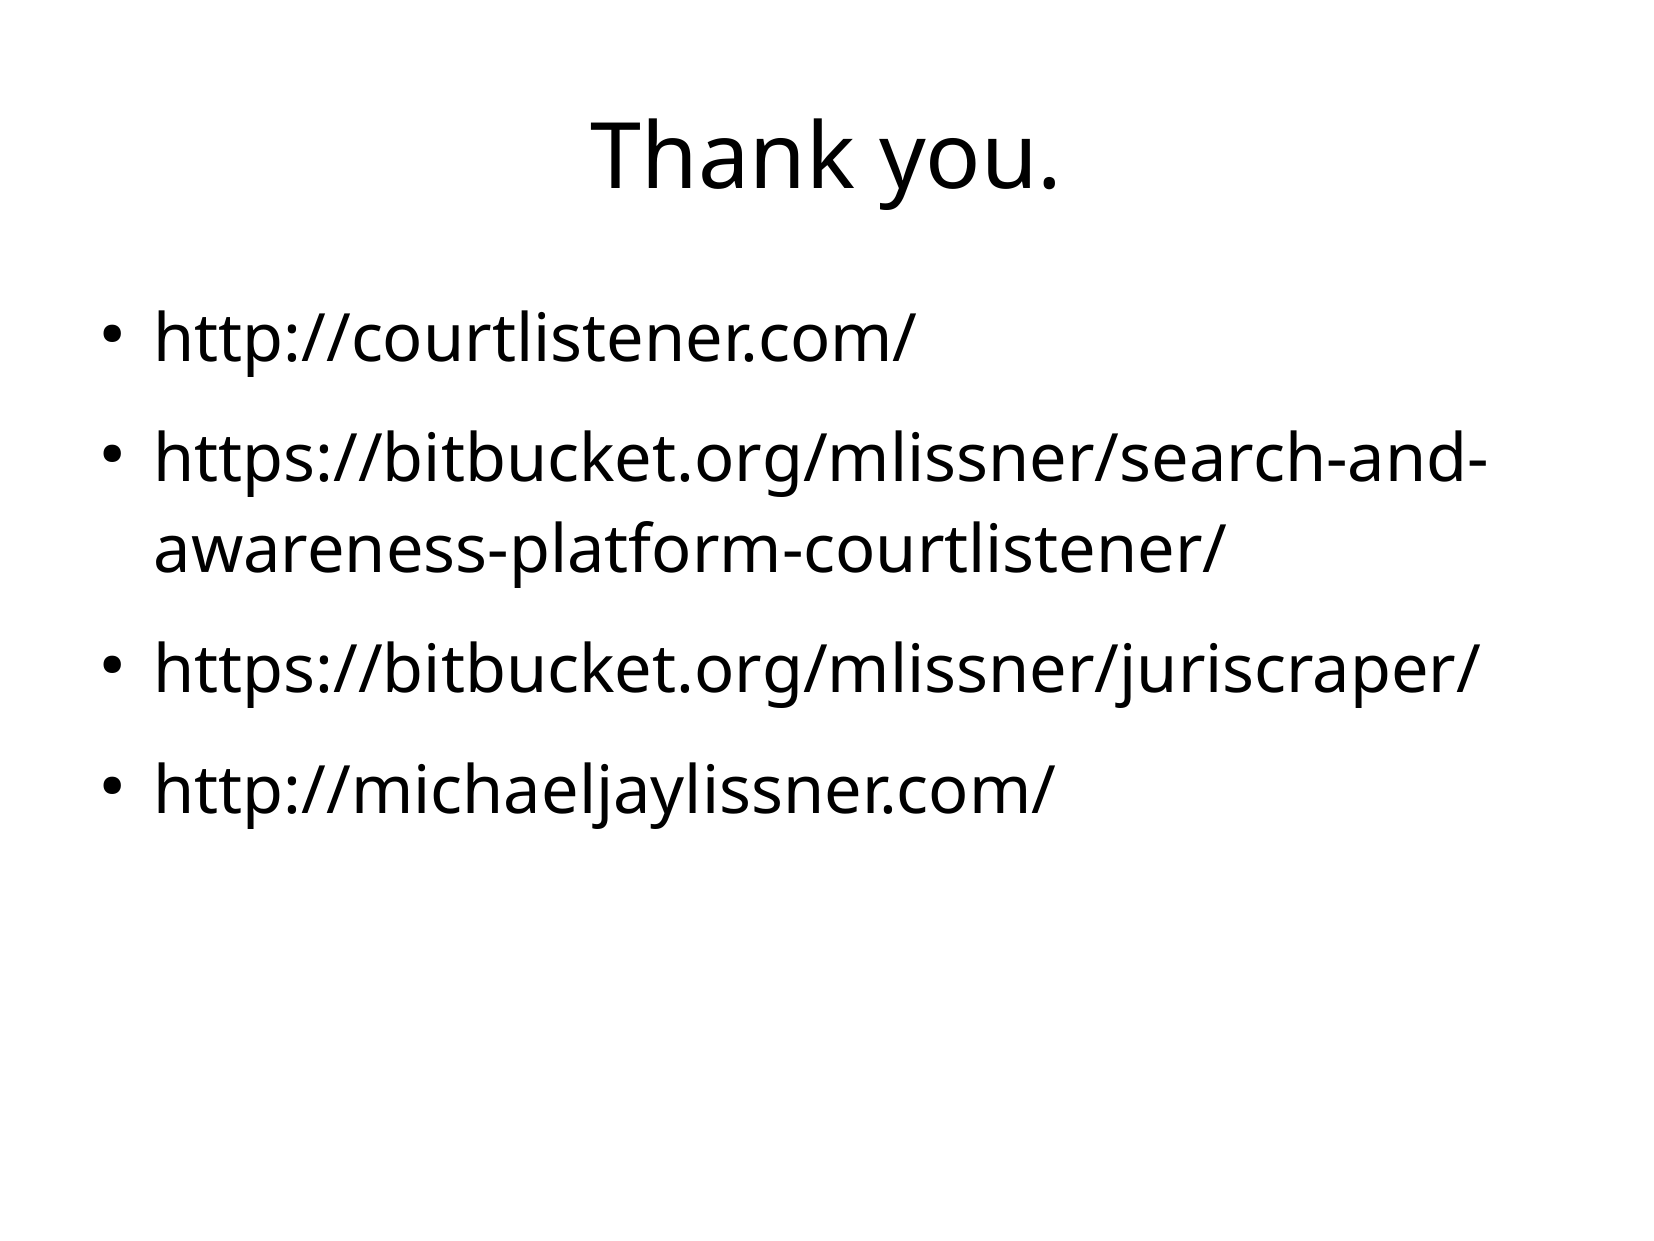

# Thank you.
http://courtlistener.com/
https://bitbucket.org/mlissner/search-and-awareness-platform-courtlistener/
https://bitbucket.org/mlissner/juriscraper/
http://michaeljaylissner.com/